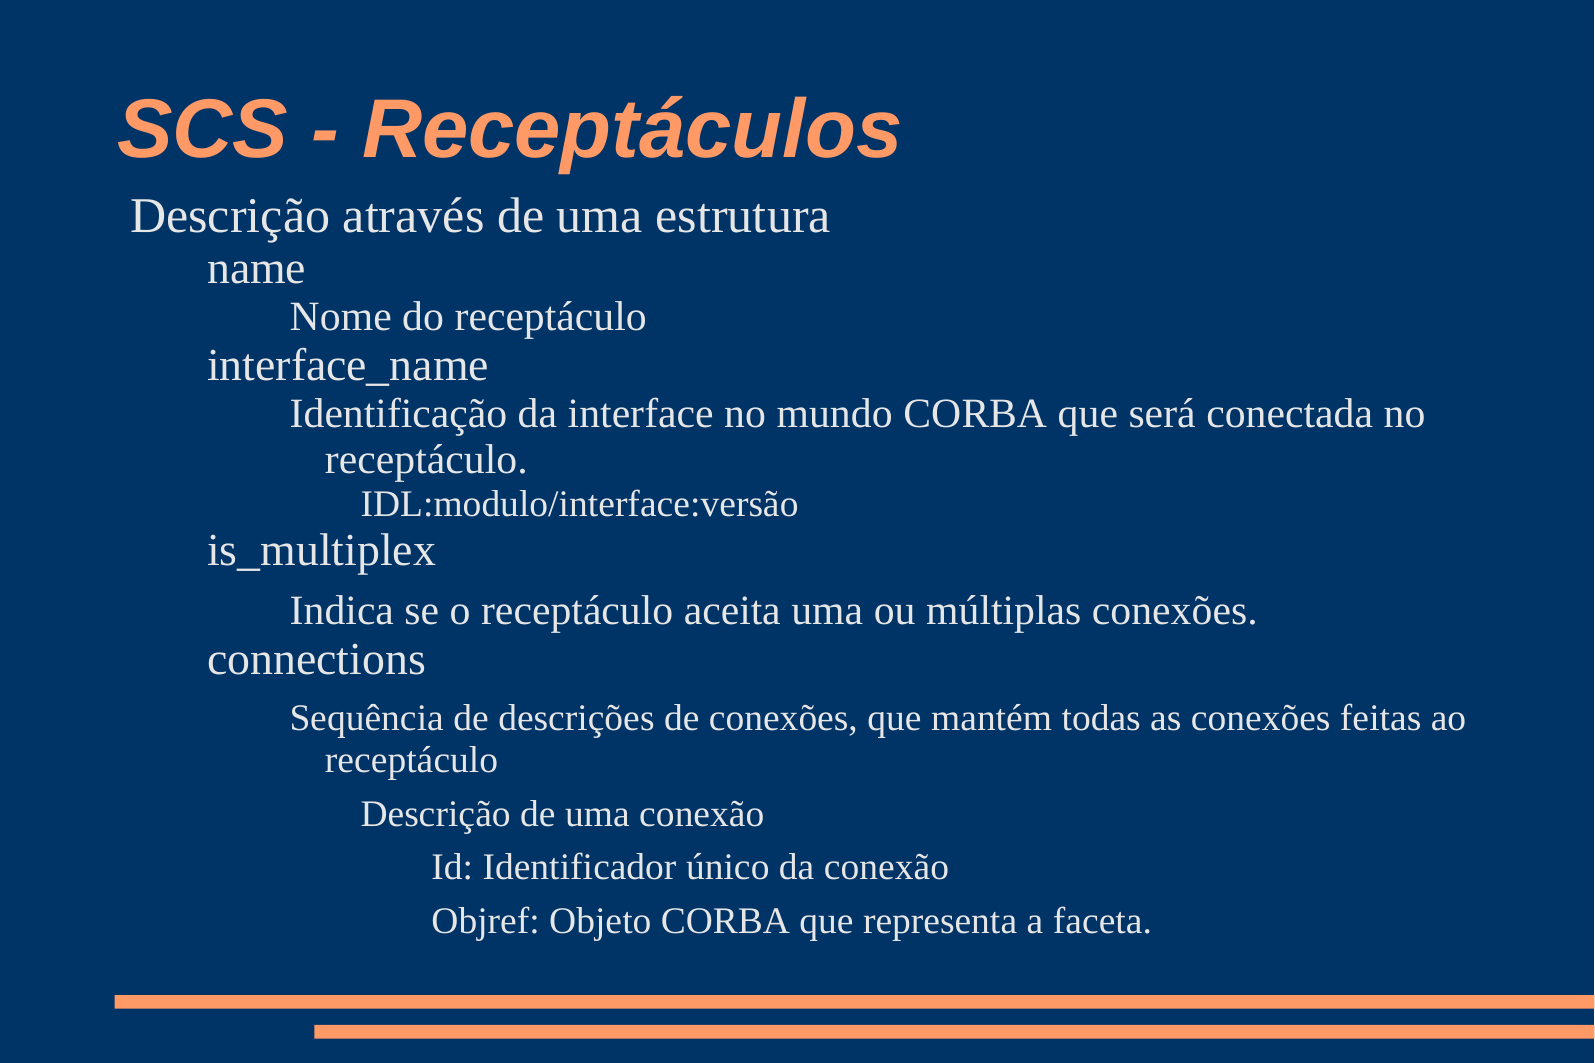

# SCS - Receptáculos
Descrição através de uma estrutura
name
Nome do receptáculo
interface_name
Identificação da interface no mundo CORBA que será conectada no receptáculo.
IDL:modulo/interface:versão
is_multiplex
Indica se o receptáculo aceita uma ou múltiplas conexões.
connections
Sequência de descrições de conexões, que mantém todas as conexões feitas ao receptáculo
Descrição de uma conexão
Id: Identificador único da conexão
Objref: Objeto CORBA que representa a faceta.